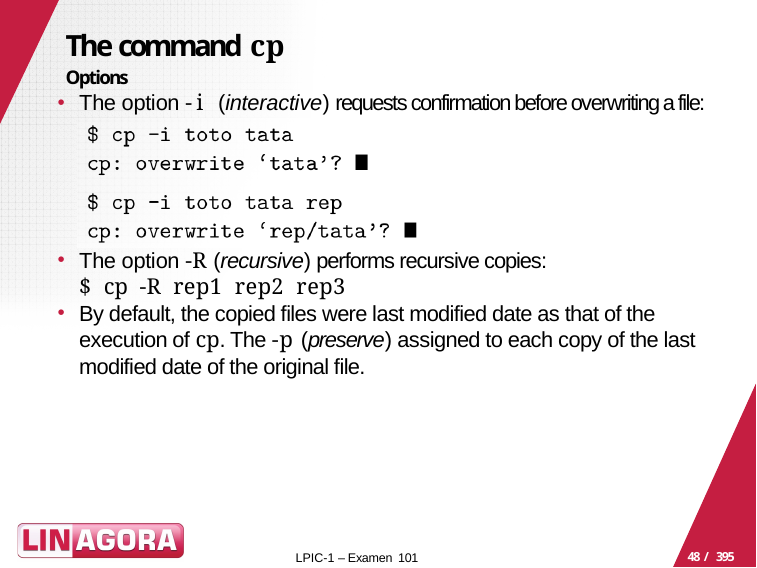

The command cp
Options
The option -i (interactive) requests confirmation before overwriting a file:
The option -R (recursive) performs recursive copies:
$ cp -R rep1 rep2 rep3
By default, the copied files were last modified date as that of the execution of cp. The -p (preserve) assigned to each copy of the last modified date of the original file.
LPIC-1 – Examen 101